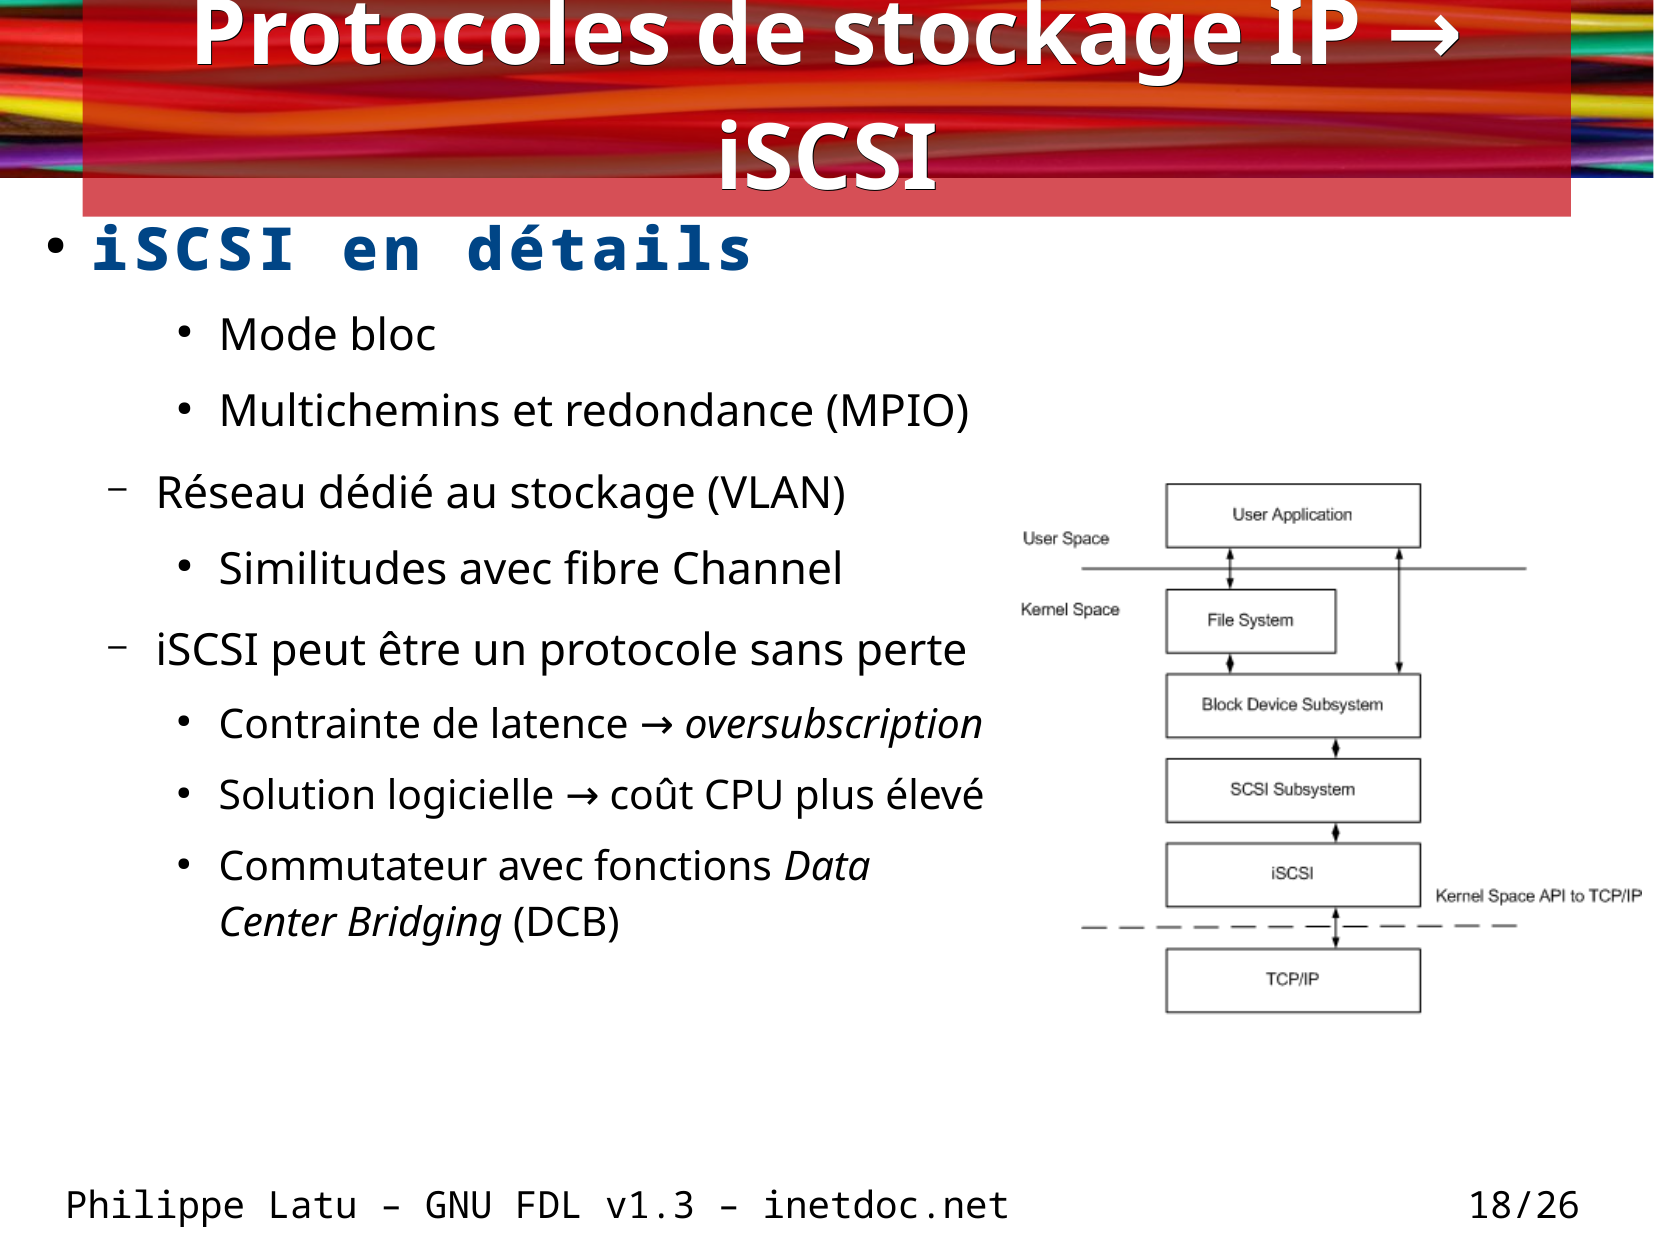

# Protocoles de stockage IP → iSCSI
iSCSI en détails
Mode bloc
Multichemins et redondance (MPIO)
Réseau dédié au stockage (VLAN)
Similitudes avec fibre Channel
iSCSI peut être un protocole sans perte
Contrainte de latence → oversubscription
Solution logicielle → coût CPU plus élevé
Commutateur avec fonctions Data Center Bridging (DCB)
Philippe Latu – GNU FDL v1.3 – inetdoc.net /26